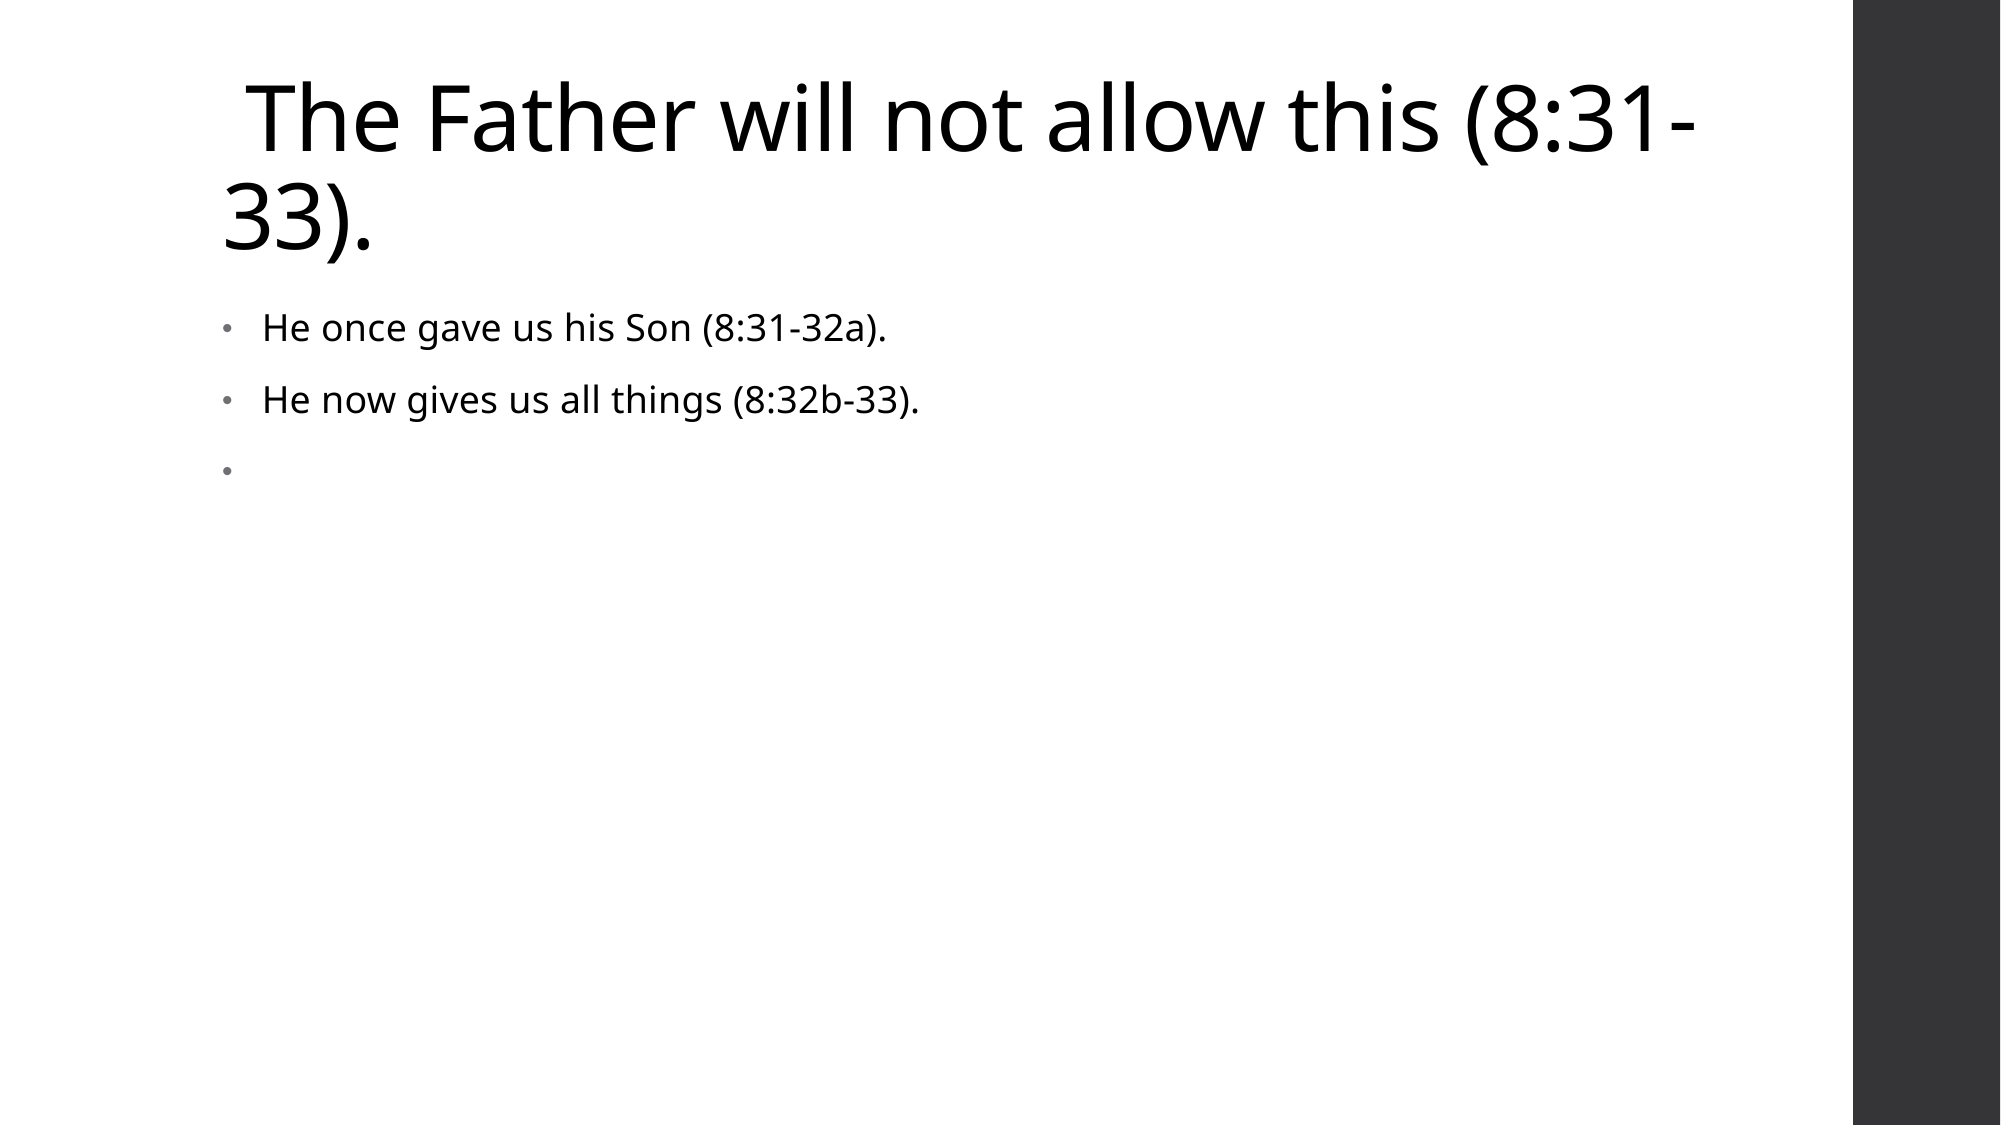

# The Father will not allow this (8:31-33).
 He once gave us his Son (8:31-32a).
 He now gives us all things (8:32b-33).